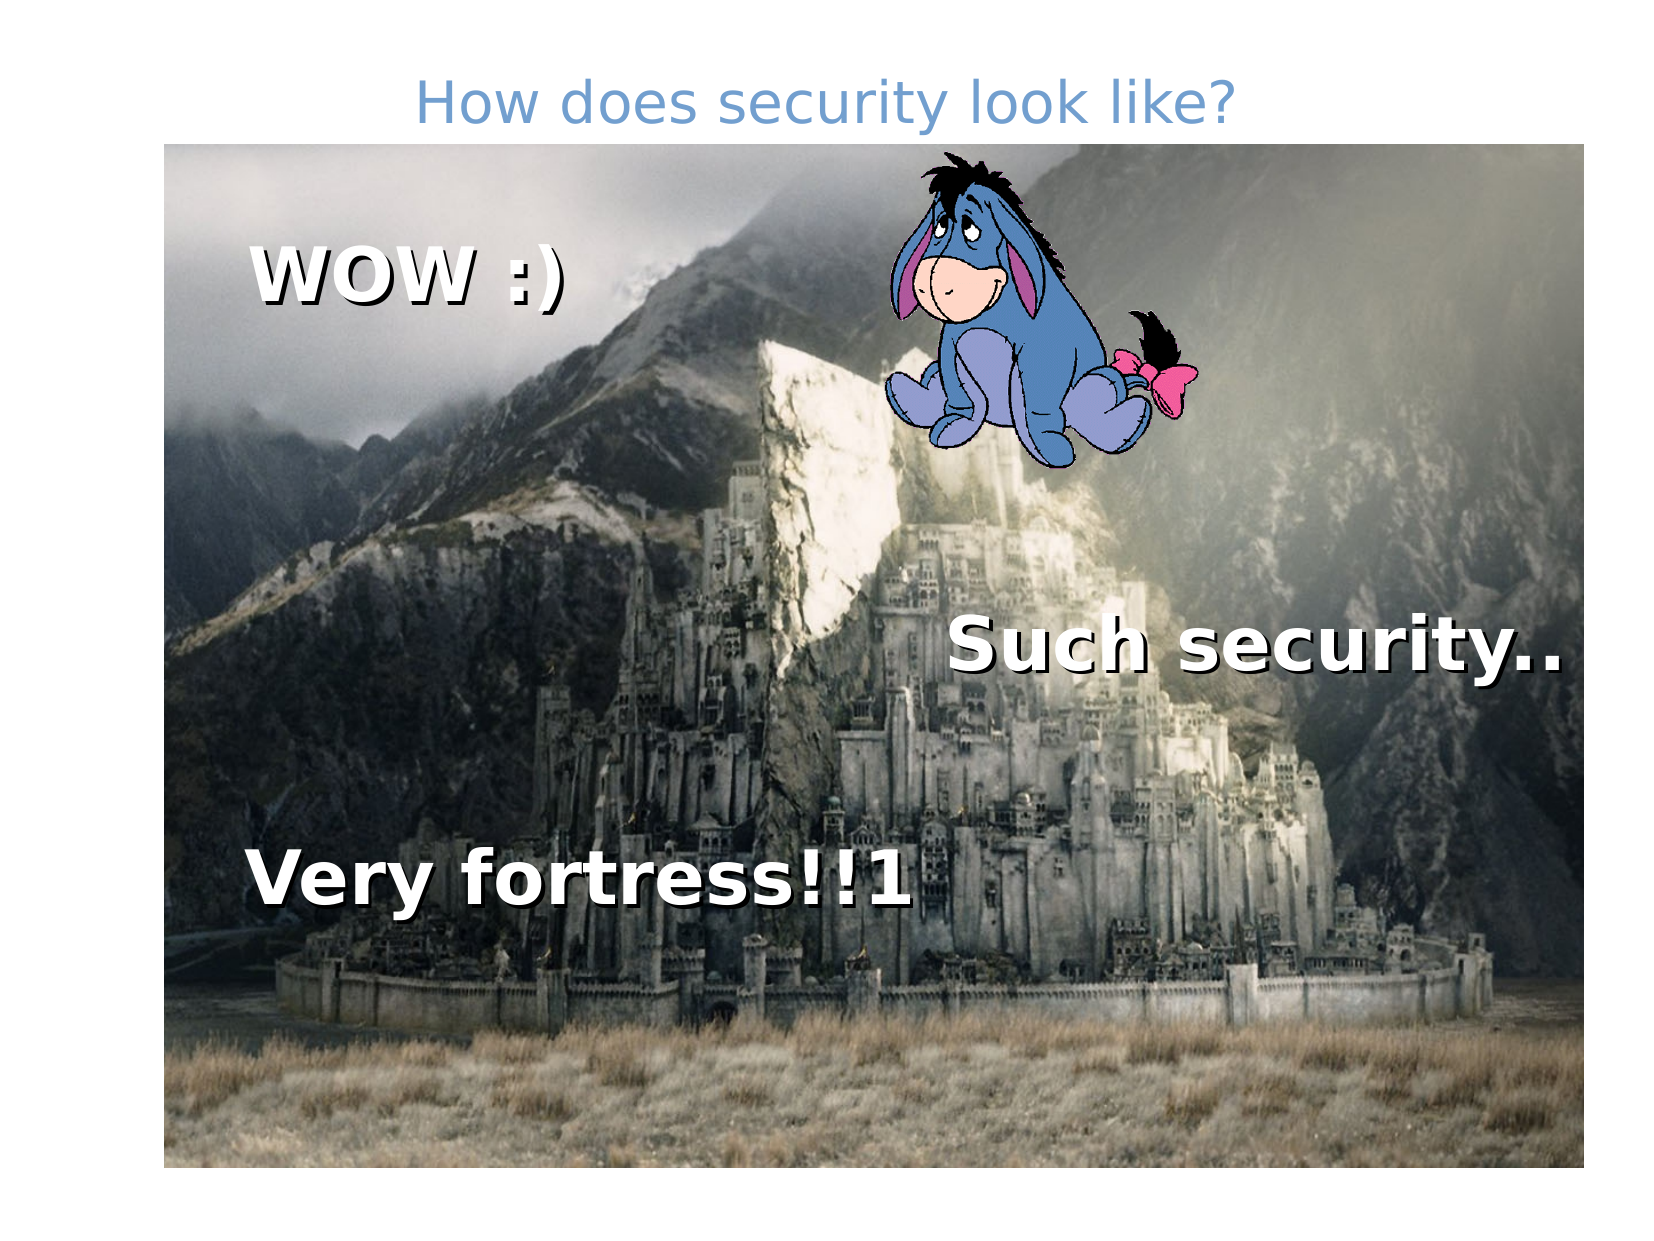

How does security look like?
WOW :)
Such security..
Very fortress!!1